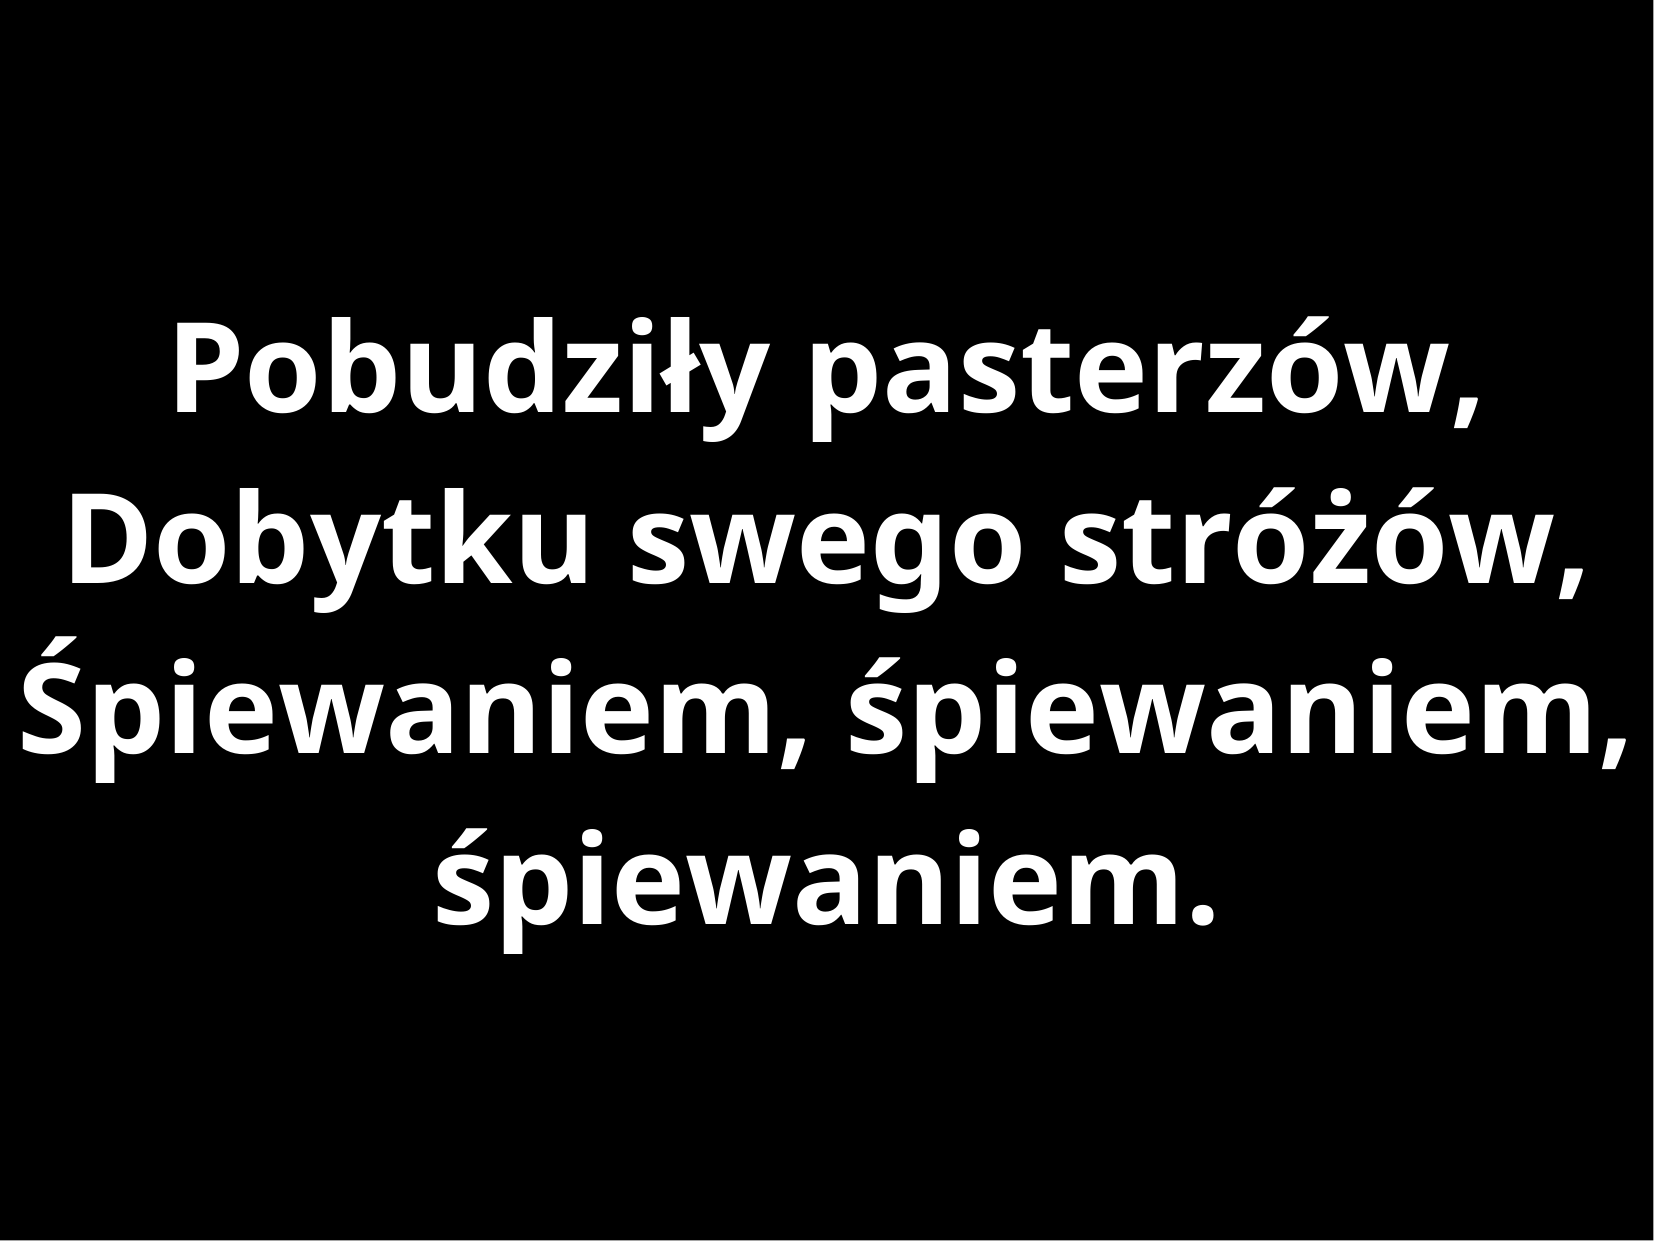

# Pobudziły pasterzów, Dobytku swego stróżów, Śpiewaniem, śpiewaniem, śpiewaniem.